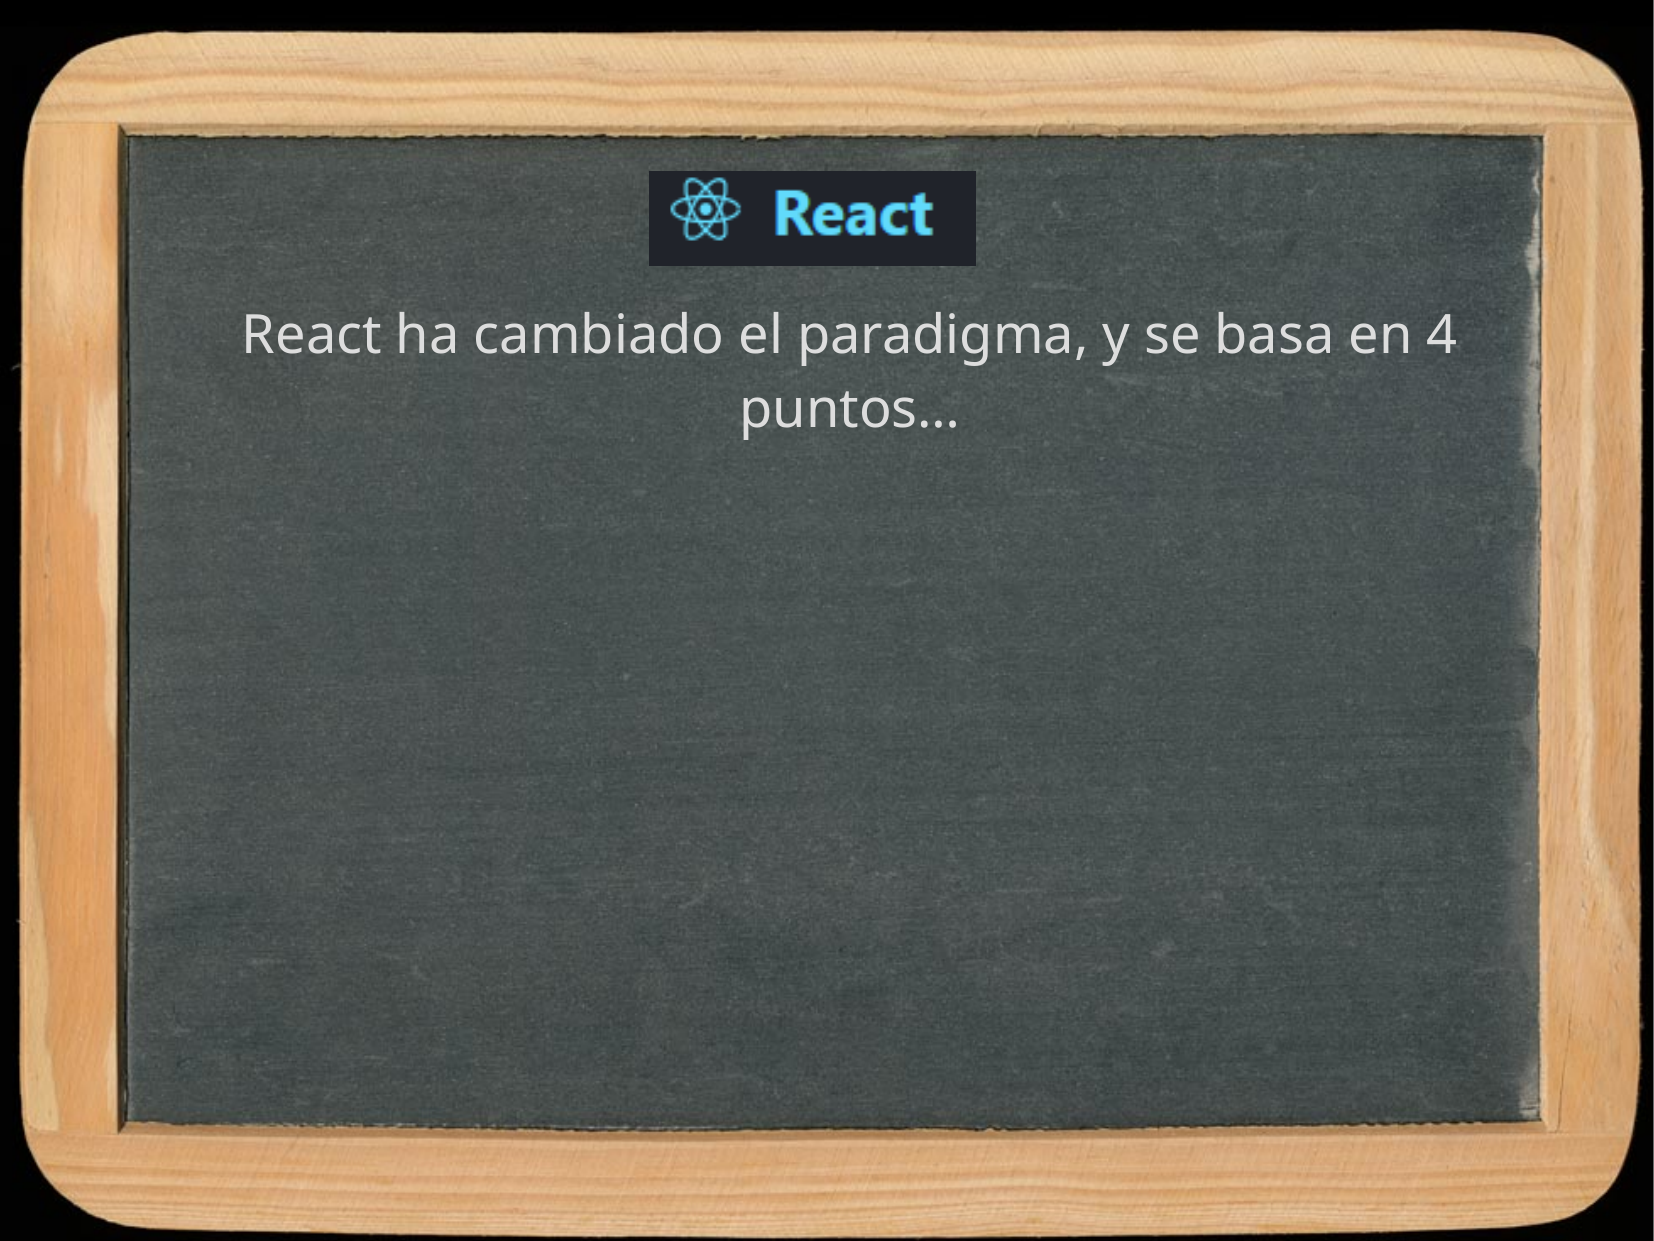

React ha cambiado el paradigma, y se basa en 4 puntos…